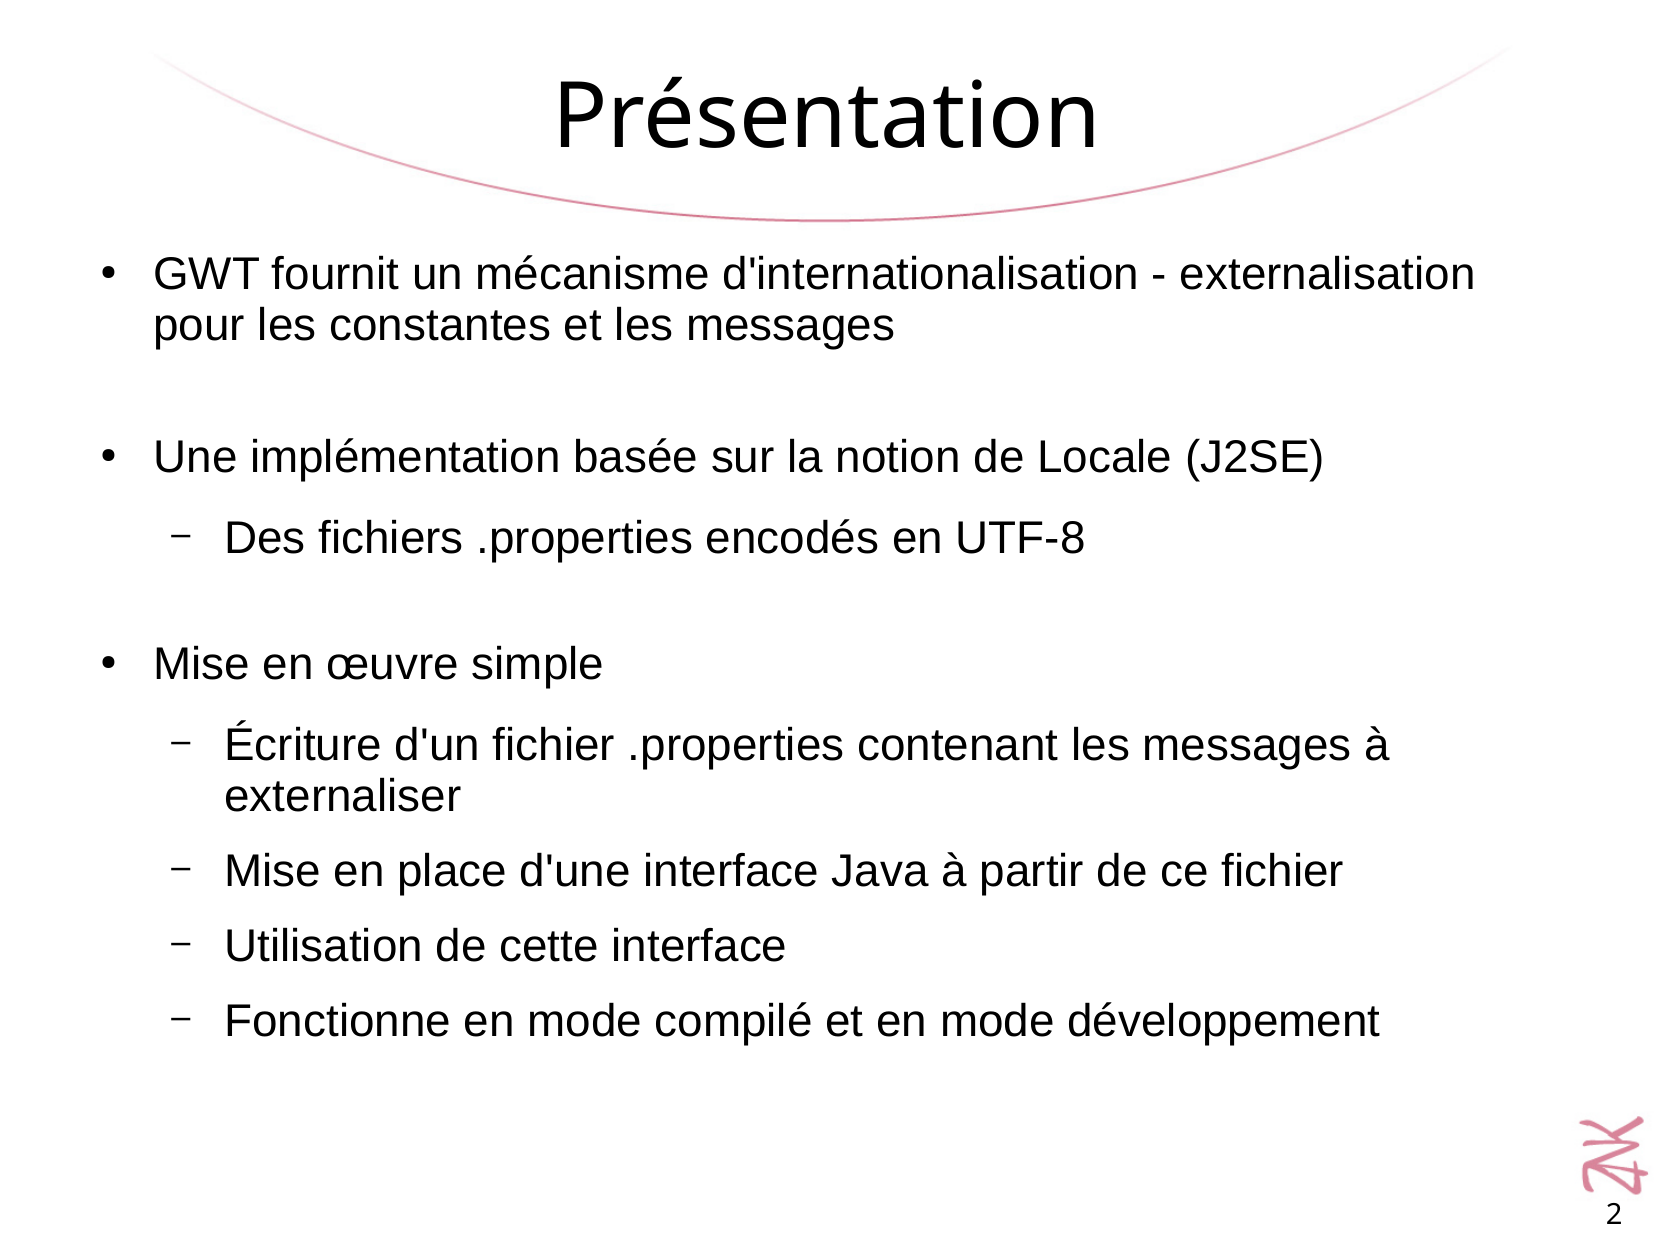

# Présentation
GWT fournit un mécanisme d'internationalisation - externalisation pour les constantes et les messages
Une implémentation basée sur la notion de Locale (J2SE)
Des fichiers .properties encodés en UTF-8
Mise en œuvre simple
Écriture d'un fichier .properties contenant les messages à externaliser
Mise en place d'une interface Java à partir de ce fichier
Utilisation de cette interface
Fonctionne en mode compilé et en mode développement
2